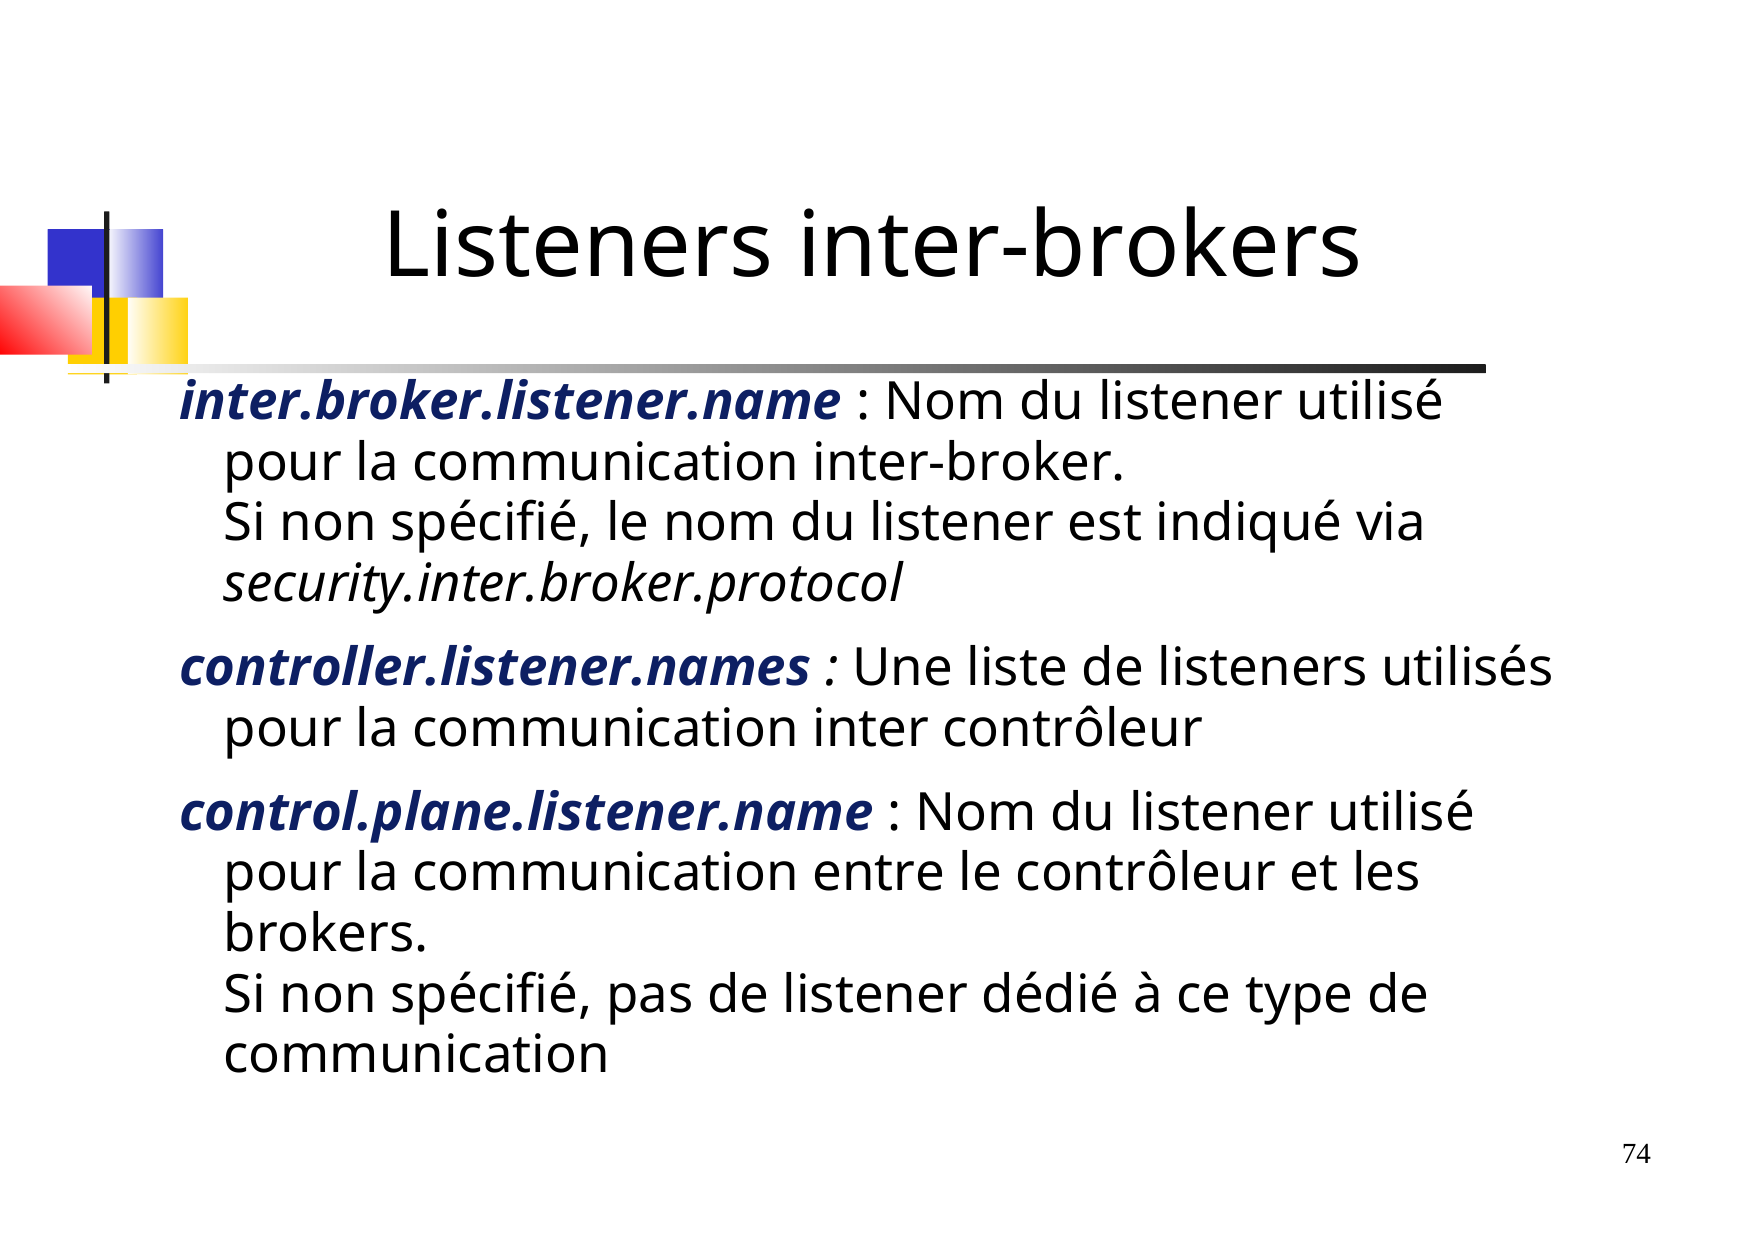

# Listeners inter-brokers
inter.broker.listener.name : Nom du listener utilisé pour la communication inter-broker.
Si non spécifié, le nom du listener est indiqué via security.inter.broker.protocol
controller.listener.names : Une liste de listeners utilisés pour la communication inter contrôleur
control.plane.listener.name : Nom du listener utilisé pour la communication entre le contrôleur et les brokers.
Si non spécifié, pas de listener dédié à ce type de communication